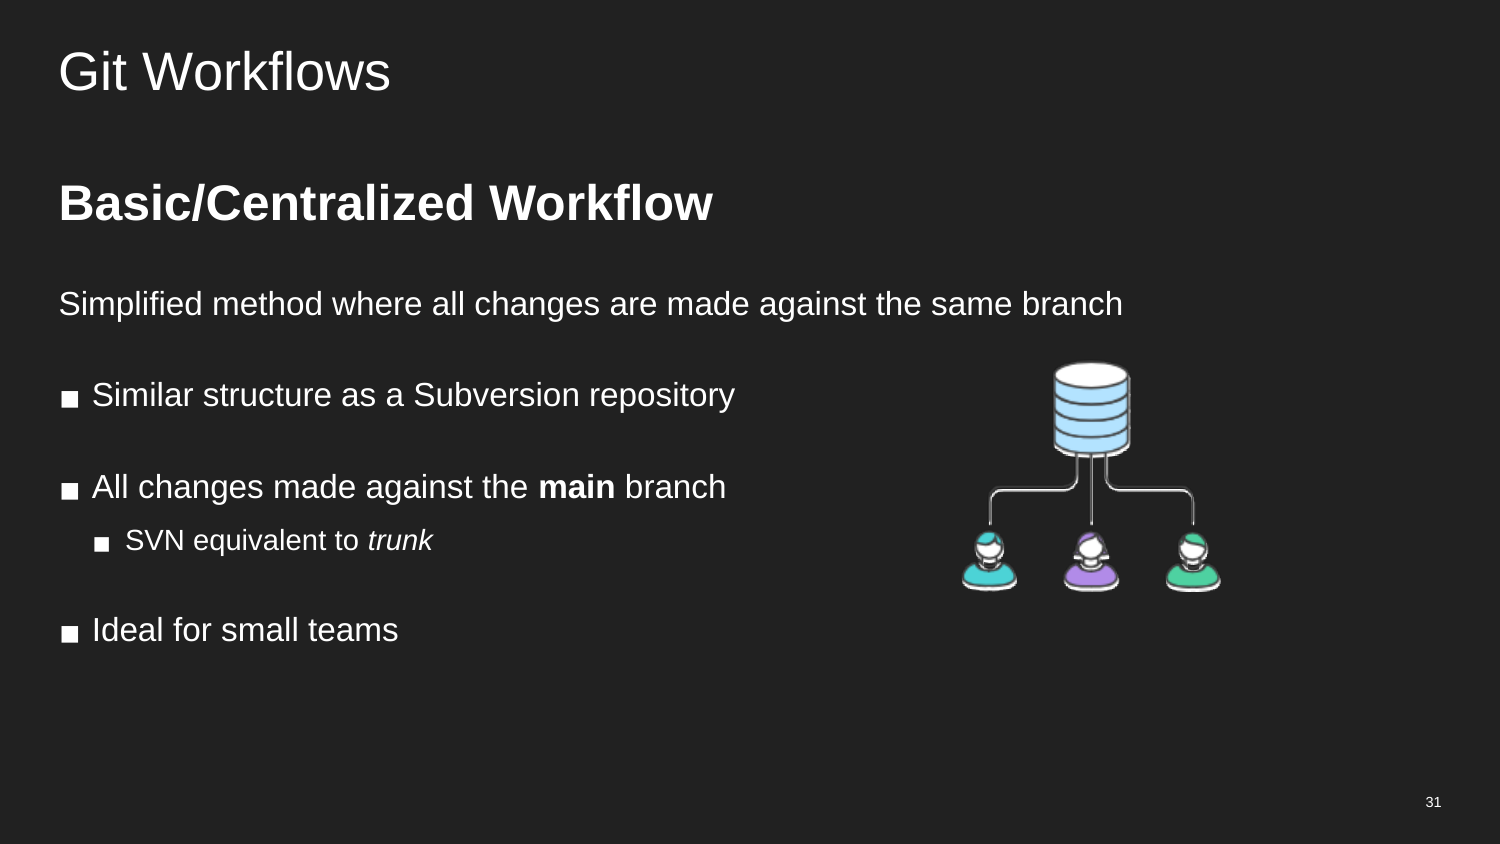

Git Workflows
# Basic/Centralized Workflow
Simplified method where all changes are made against the same branch
Similar structure as a Subversion repository
All changes made against the main branch
SVN equivalent to trunk
Ideal for small teams